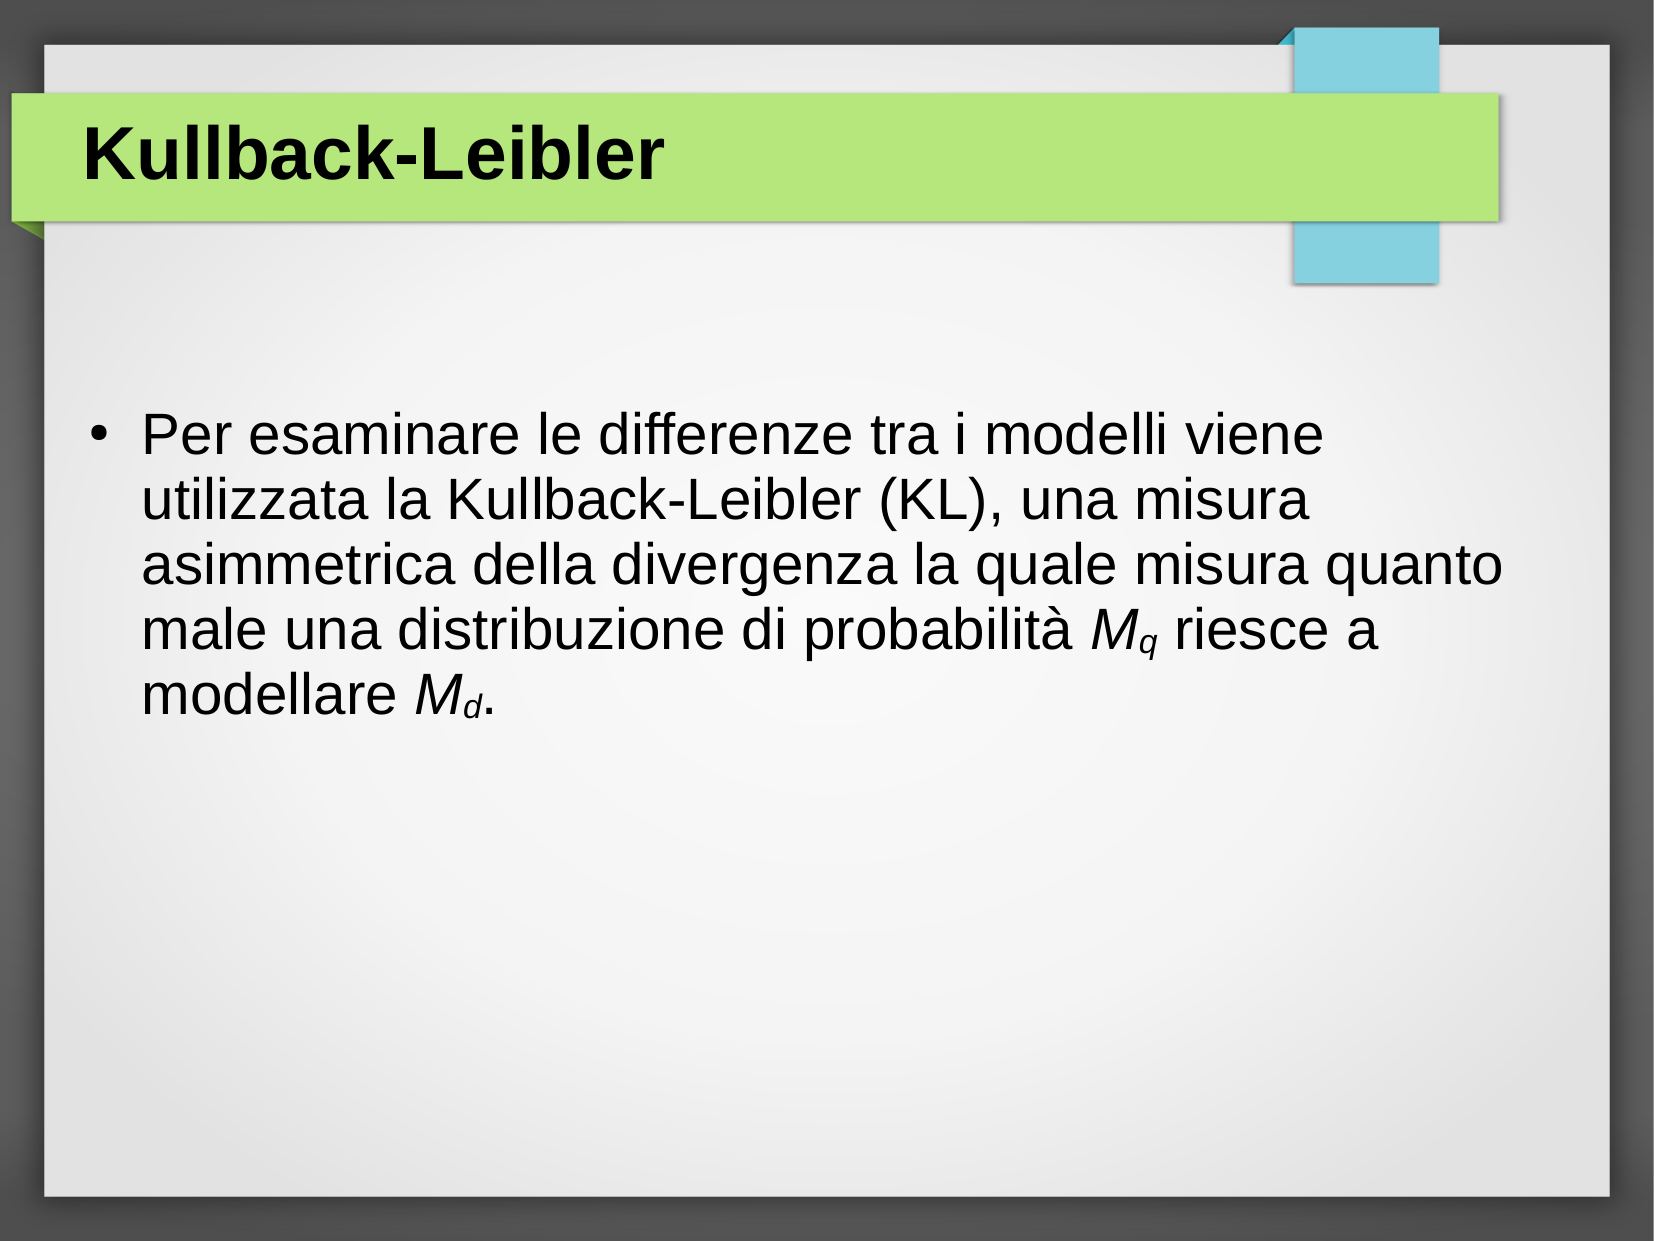

# Kullback-Leibler
Per esaminare le differenze tra i modelli viene utilizzata la Kullback-Leibler (KL), una misura asimmetrica della divergenza la quale misura quanto male una distribuzione di probabilità Mq riesce a modellare Md.